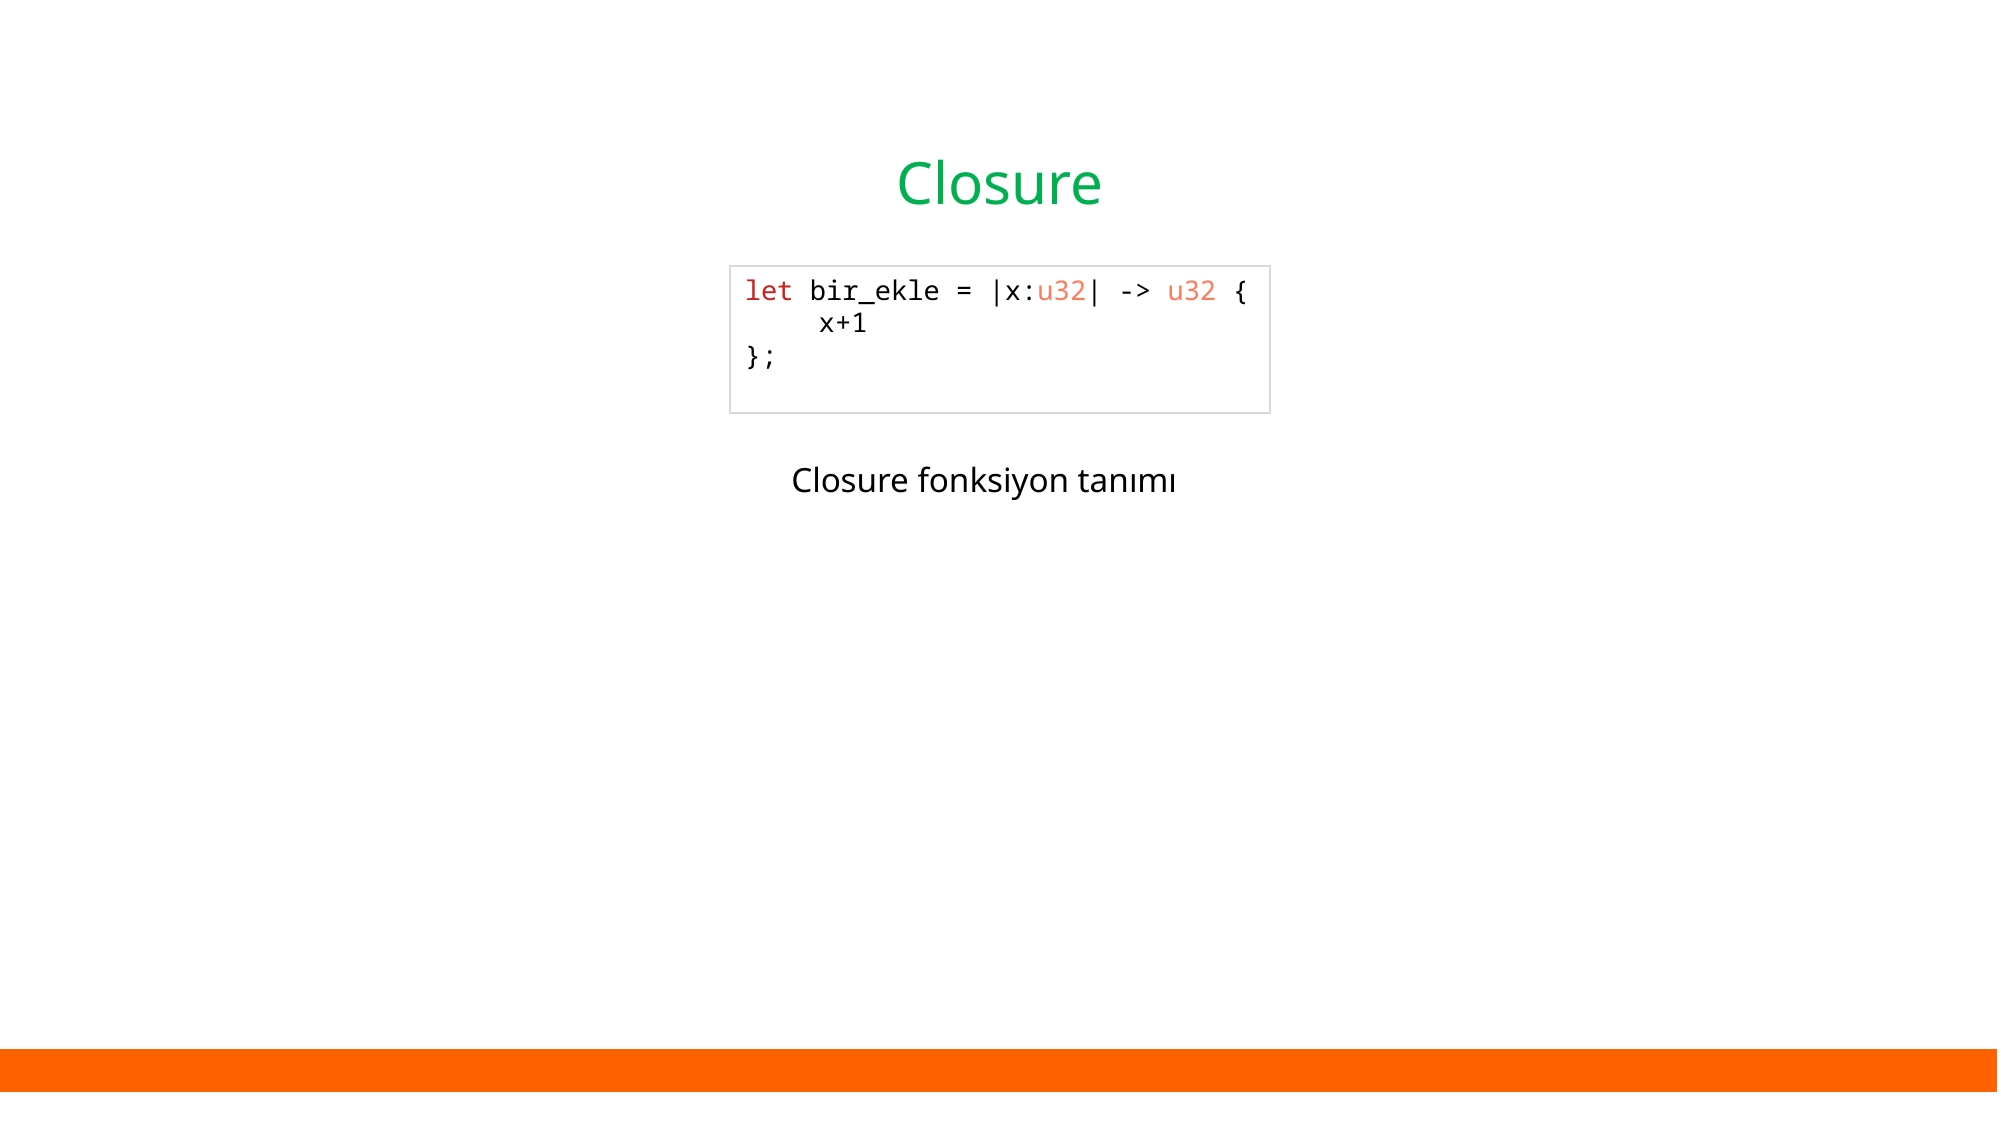

# Closure
let bir_ekle = |x:u32| -> u32 {
	x+1
};
Closure fonksiyon tanımı